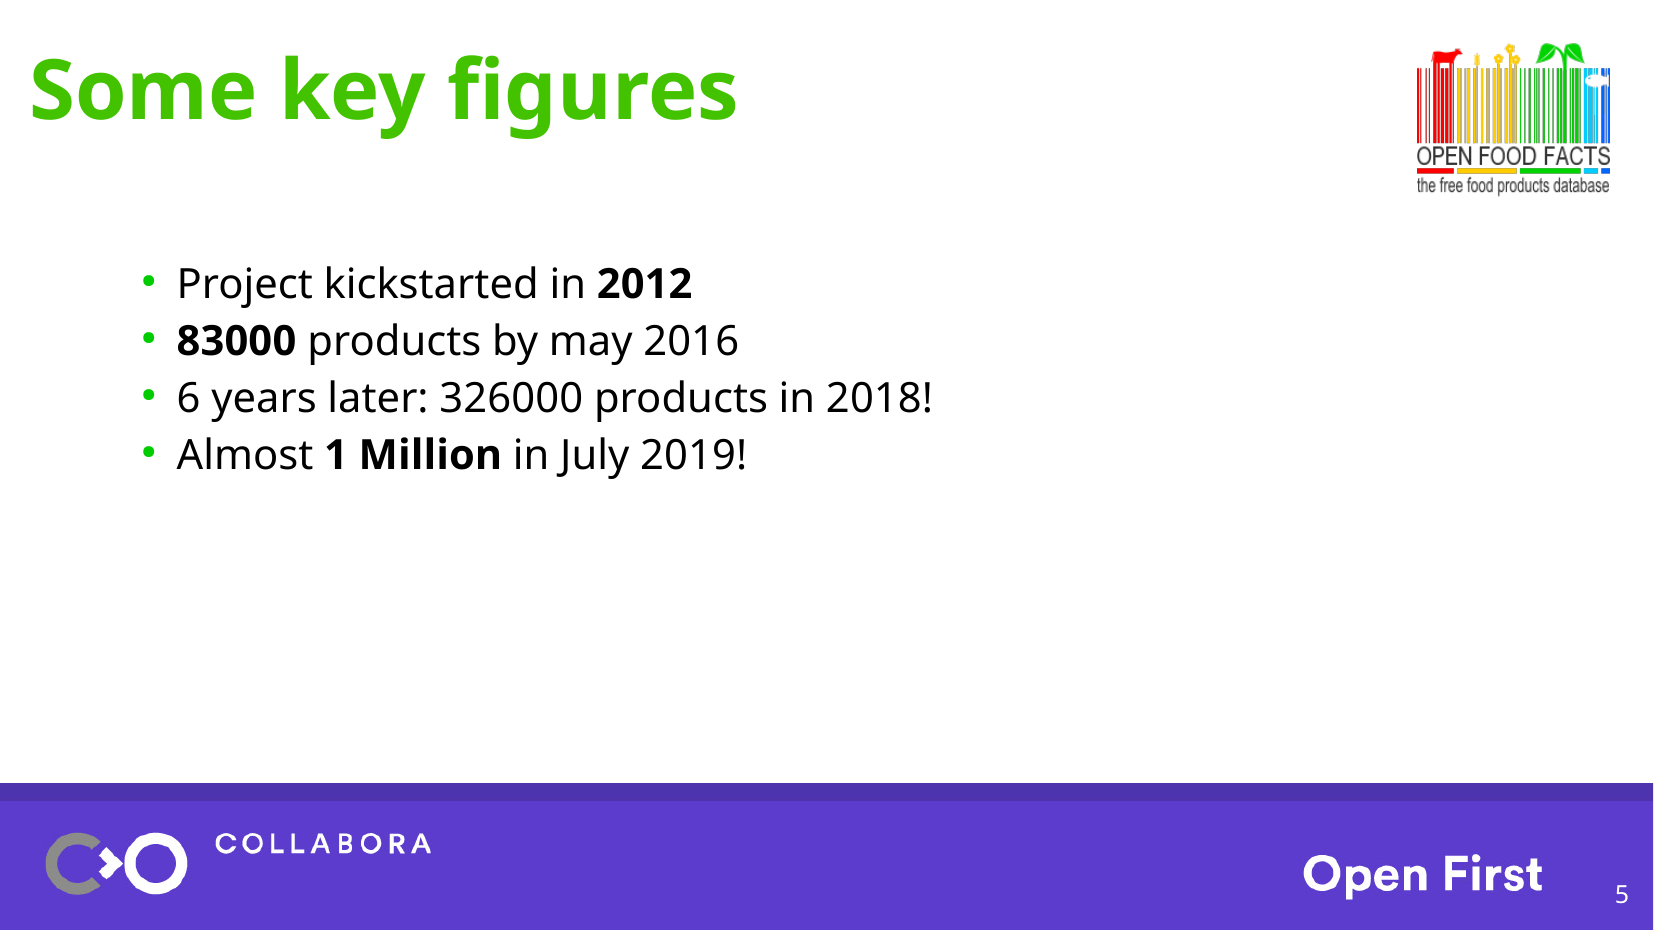

# Some key figures
Project kickstarted in 2012
83000 products by may 2016
6 years later: 326000 products in 2018!
Almost 1 Million in July 2019!
5